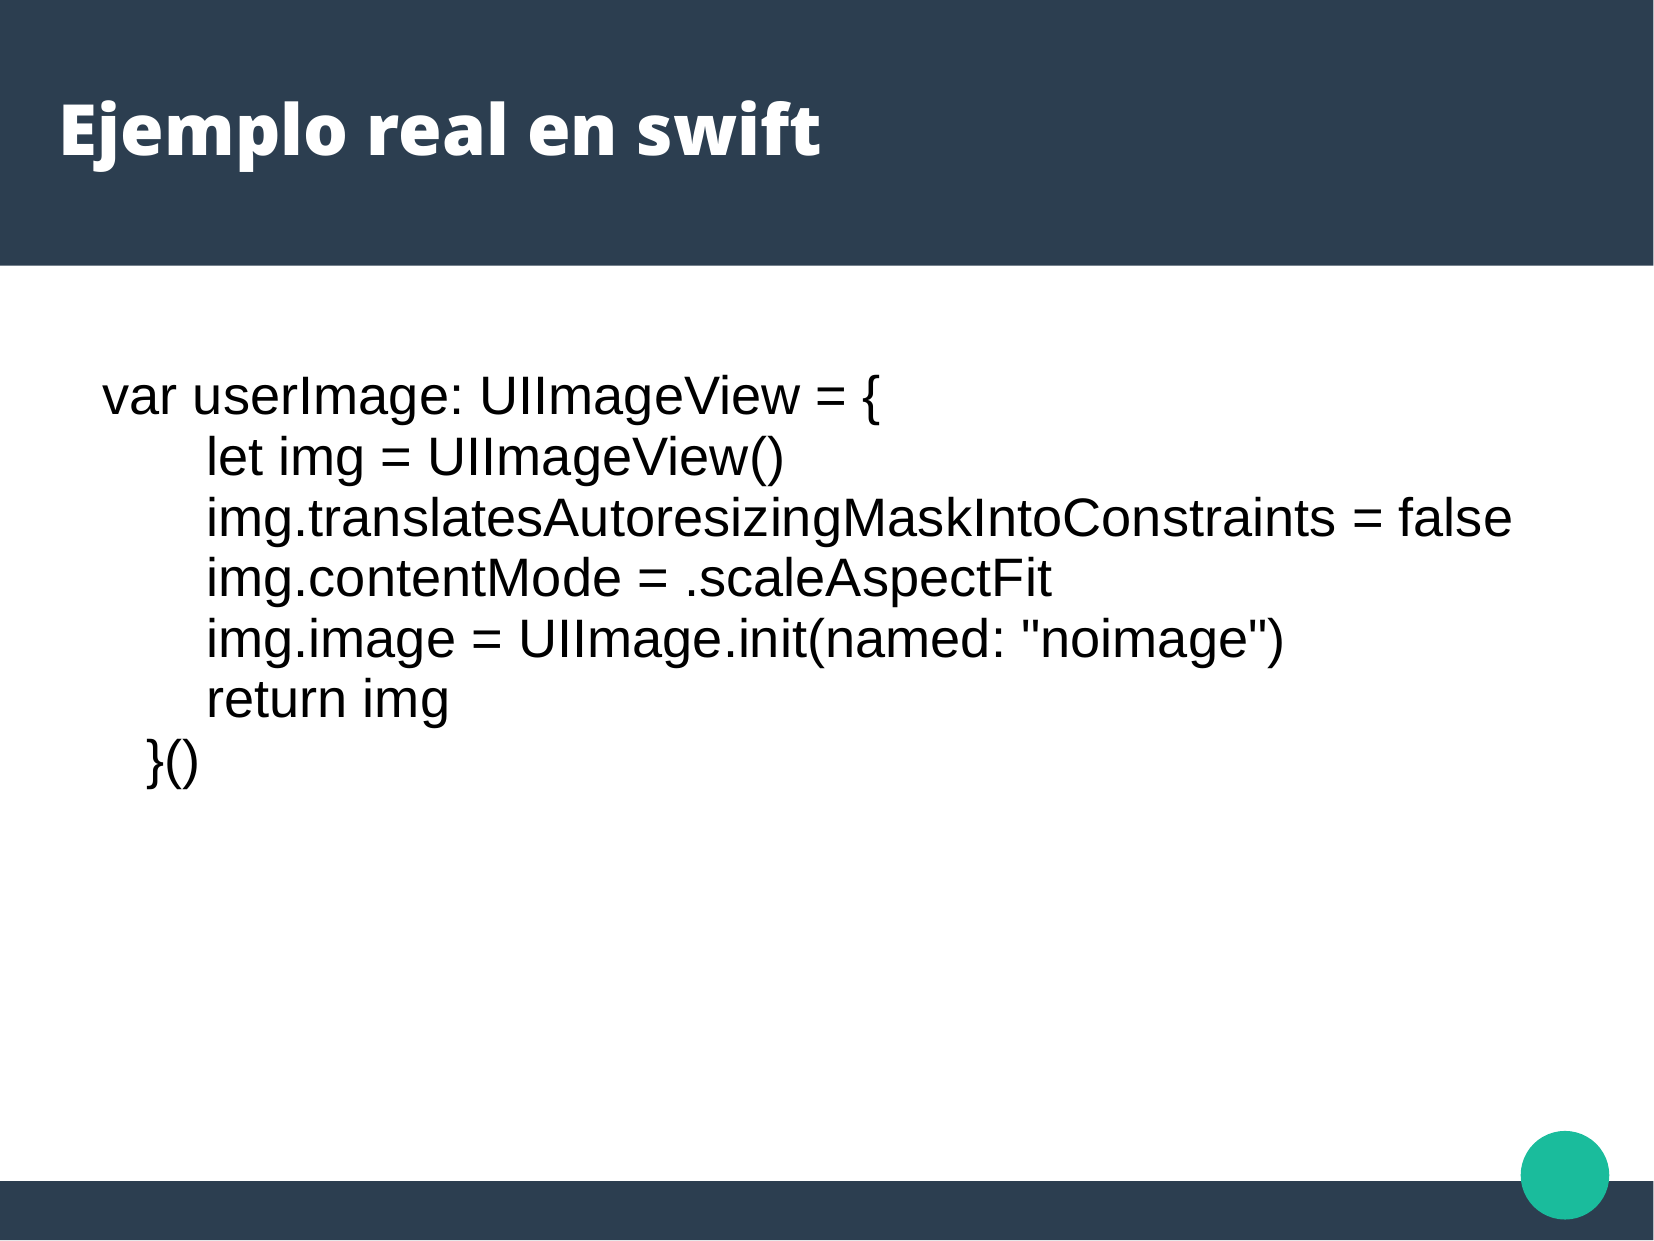

# Ejemplo real en swift
 var userImage: UIImageView = {
 let img = UIImageView()
 img.translatesAutoresizingMaskIntoConstraints = false
 img.contentMode = .scaleAspectFit
 img.image = UIImage.init(named: "noimage")
 return img
 }()